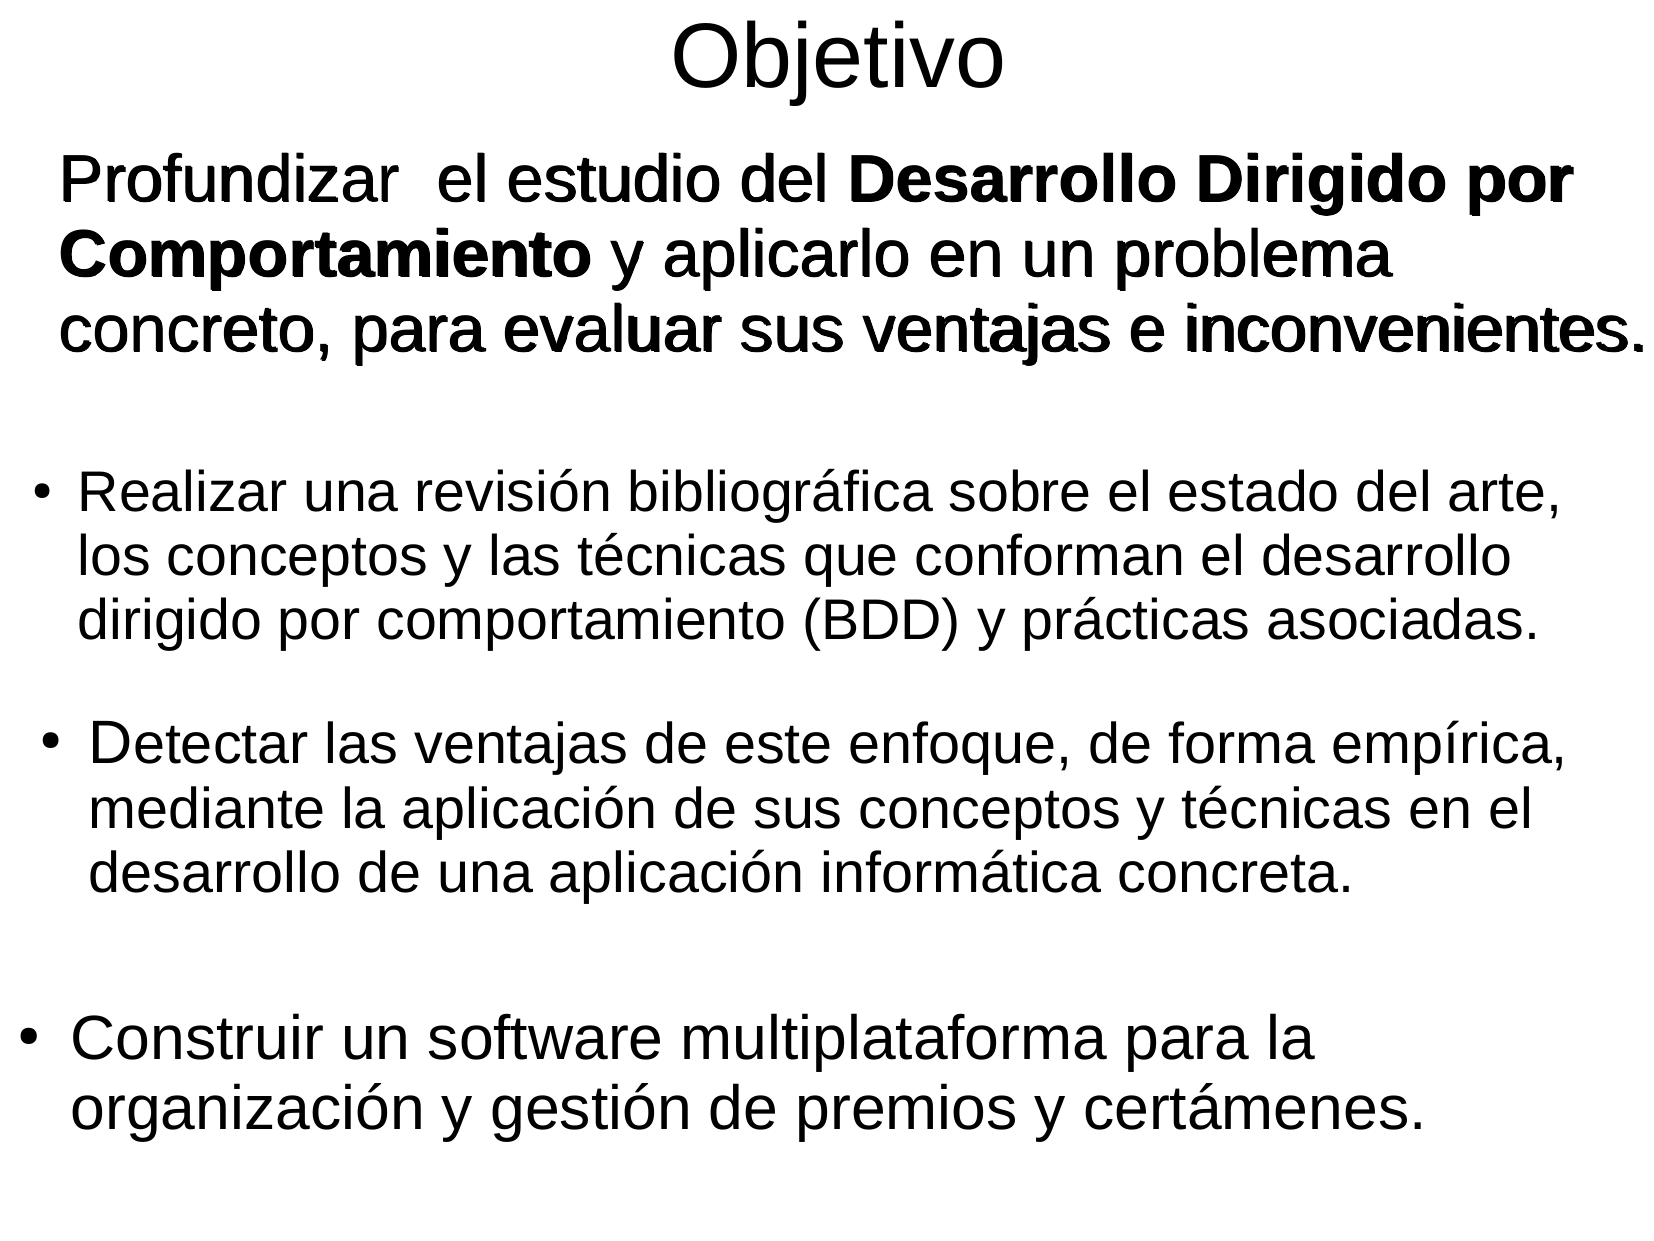

# Objetivo
Profundizar el estudio del Desarrollo Dirigido por Comportamiento y aplicarlo en un problema concreto, para evaluar sus ventajas e inconvenientes.
Realizar una revisión bibliográfica sobre el estado del arte, los conceptos y las técnicas que conforman el desarrollo dirigido por comportamiento (BDD) y prácticas asociadas.
Detectar las ventajas de este enfoque, de forma empírica, mediante la aplicación de sus conceptos y técnicas en el desarrollo de una aplicación informática concreta.
Construir un software multiplataforma para la organización y gestión de premios y certámenes.